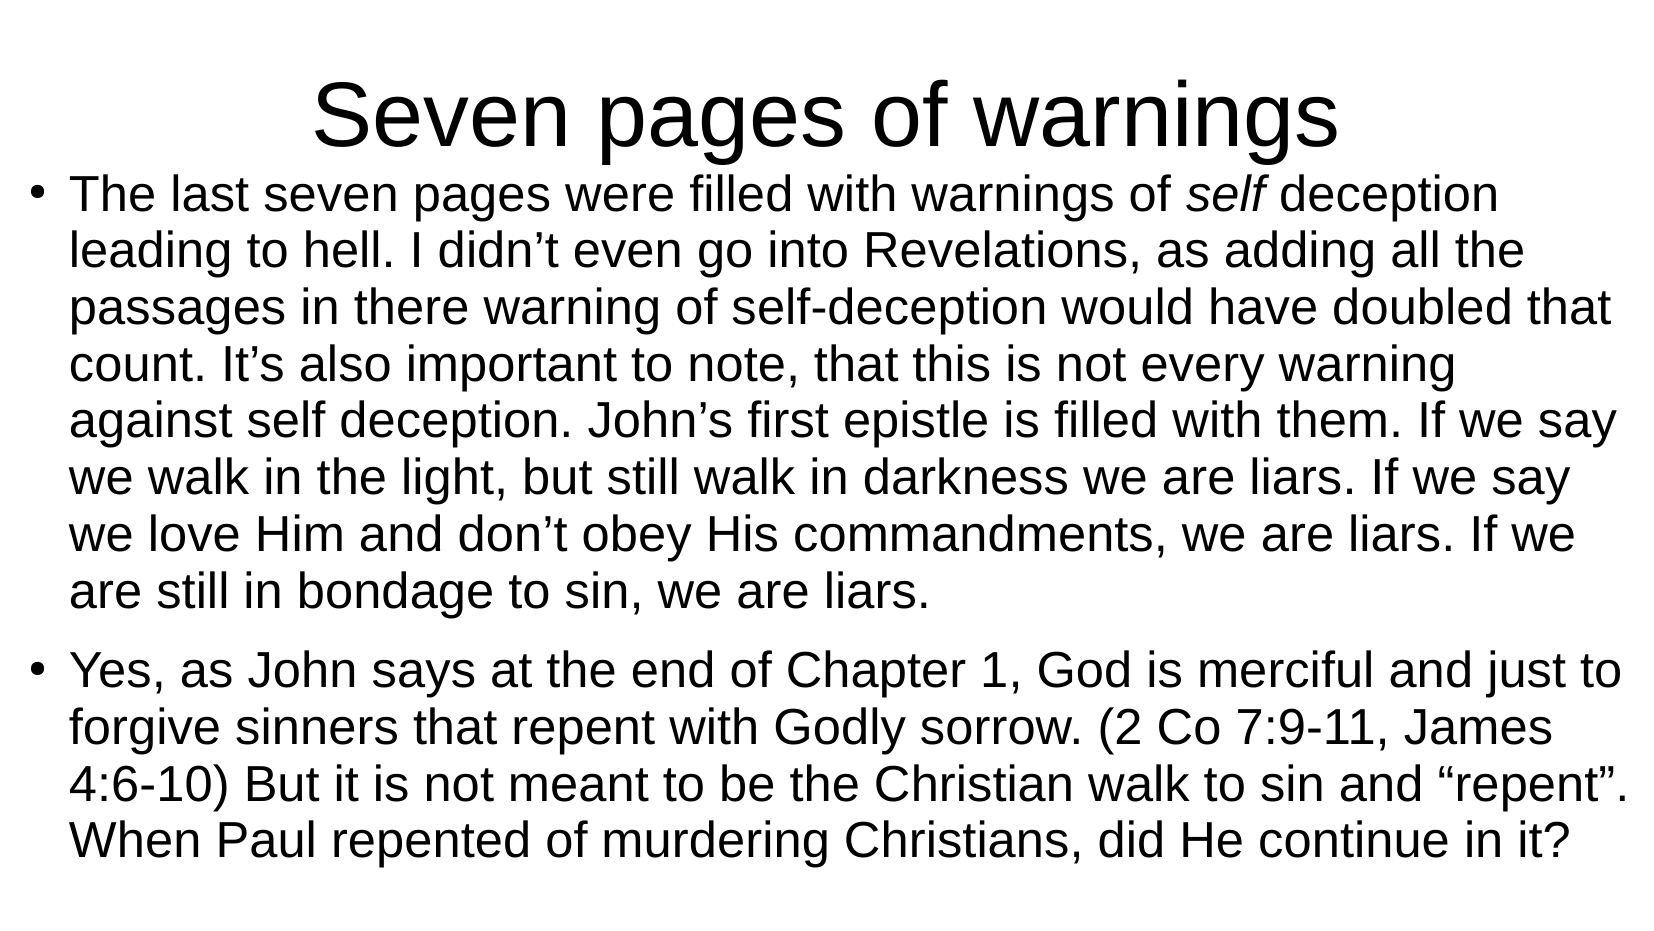

# Seven pages of warnings
The last seven pages were filled with warnings of self deception leading to hell. I didn’t even go into Revelations, as adding all the passages in there warning of self-deception would have doubled that count. It’s also important to note, that this is not every warning against self deception. John’s first epistle is filled with them. If we say we walk in the light, but still walk in darkness we are liars. If we say we love Him and don’t obey His commandments, we are liars. If we are still in bondage to sin, we are liars.
Yes, as John says at the end of Chapter 1, God is merciful and just to forgive sinners that repent with Godly sorrow. (2 Co 7:9-11, James 4:6-10) But it is not meant to be the Christian walk to sin and “repent”. When Paul repented of murdering Christians, did He continue in it?